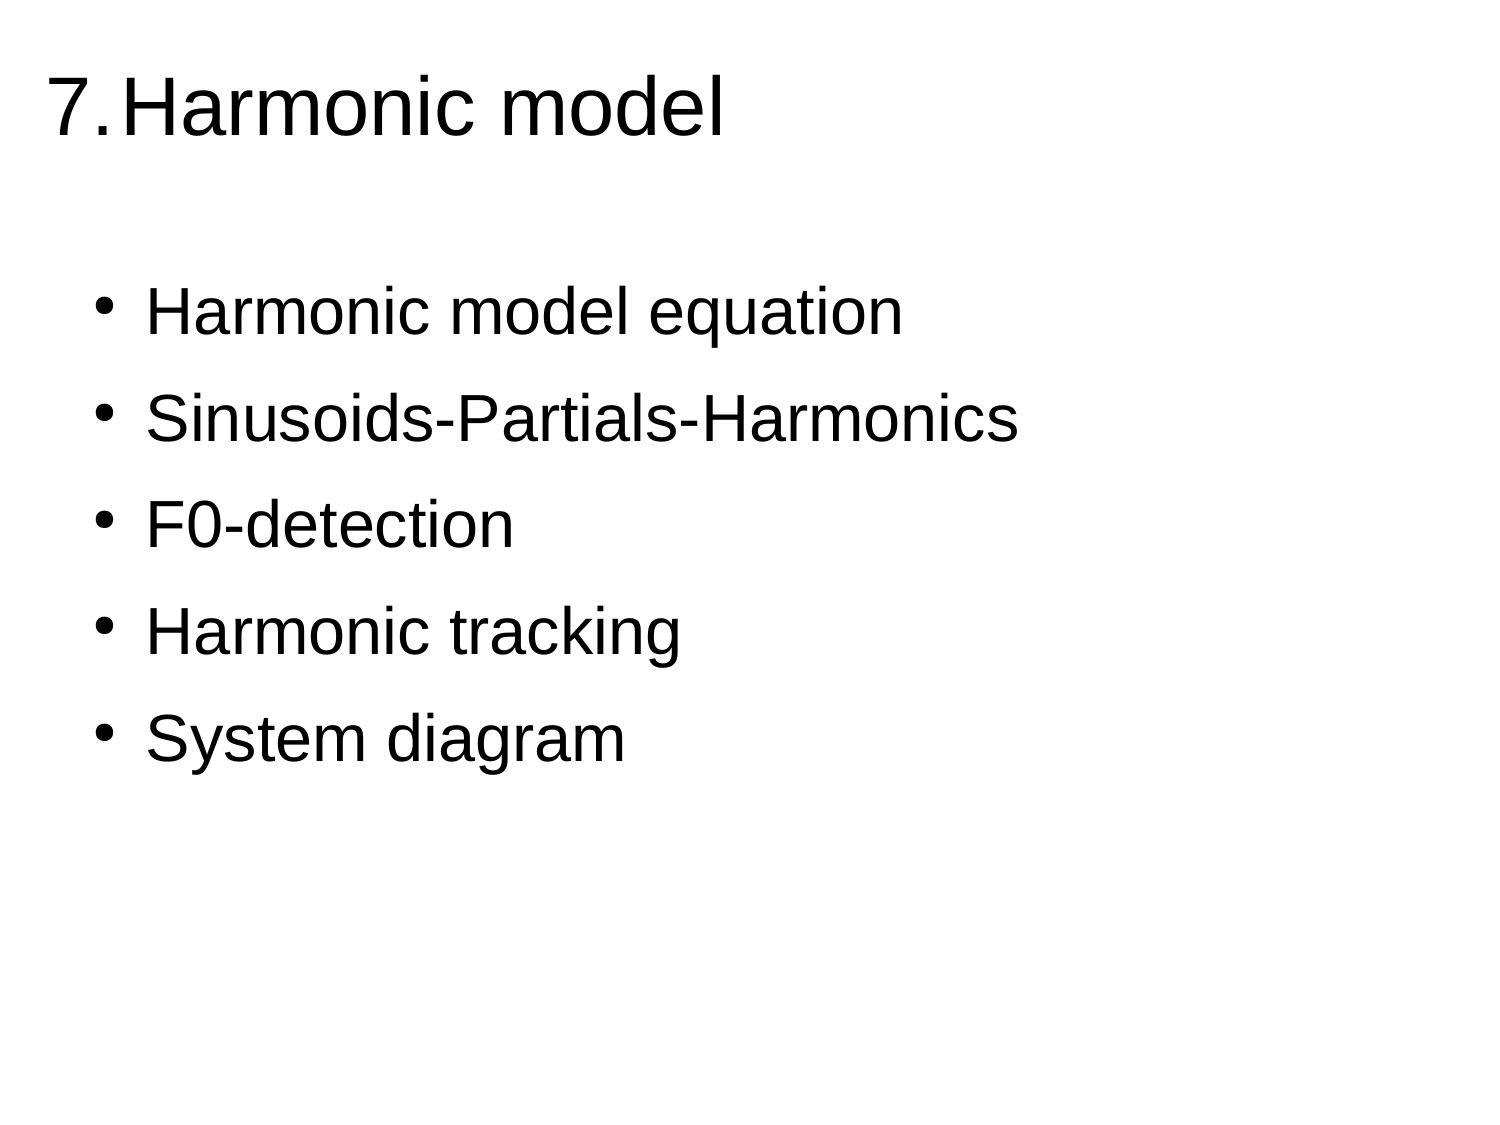

# 7.	Harmonic model
Harmonic model equation
Sinusoids-Partials-Harmonics
F0-detection
Harmonic tracking
System diagram